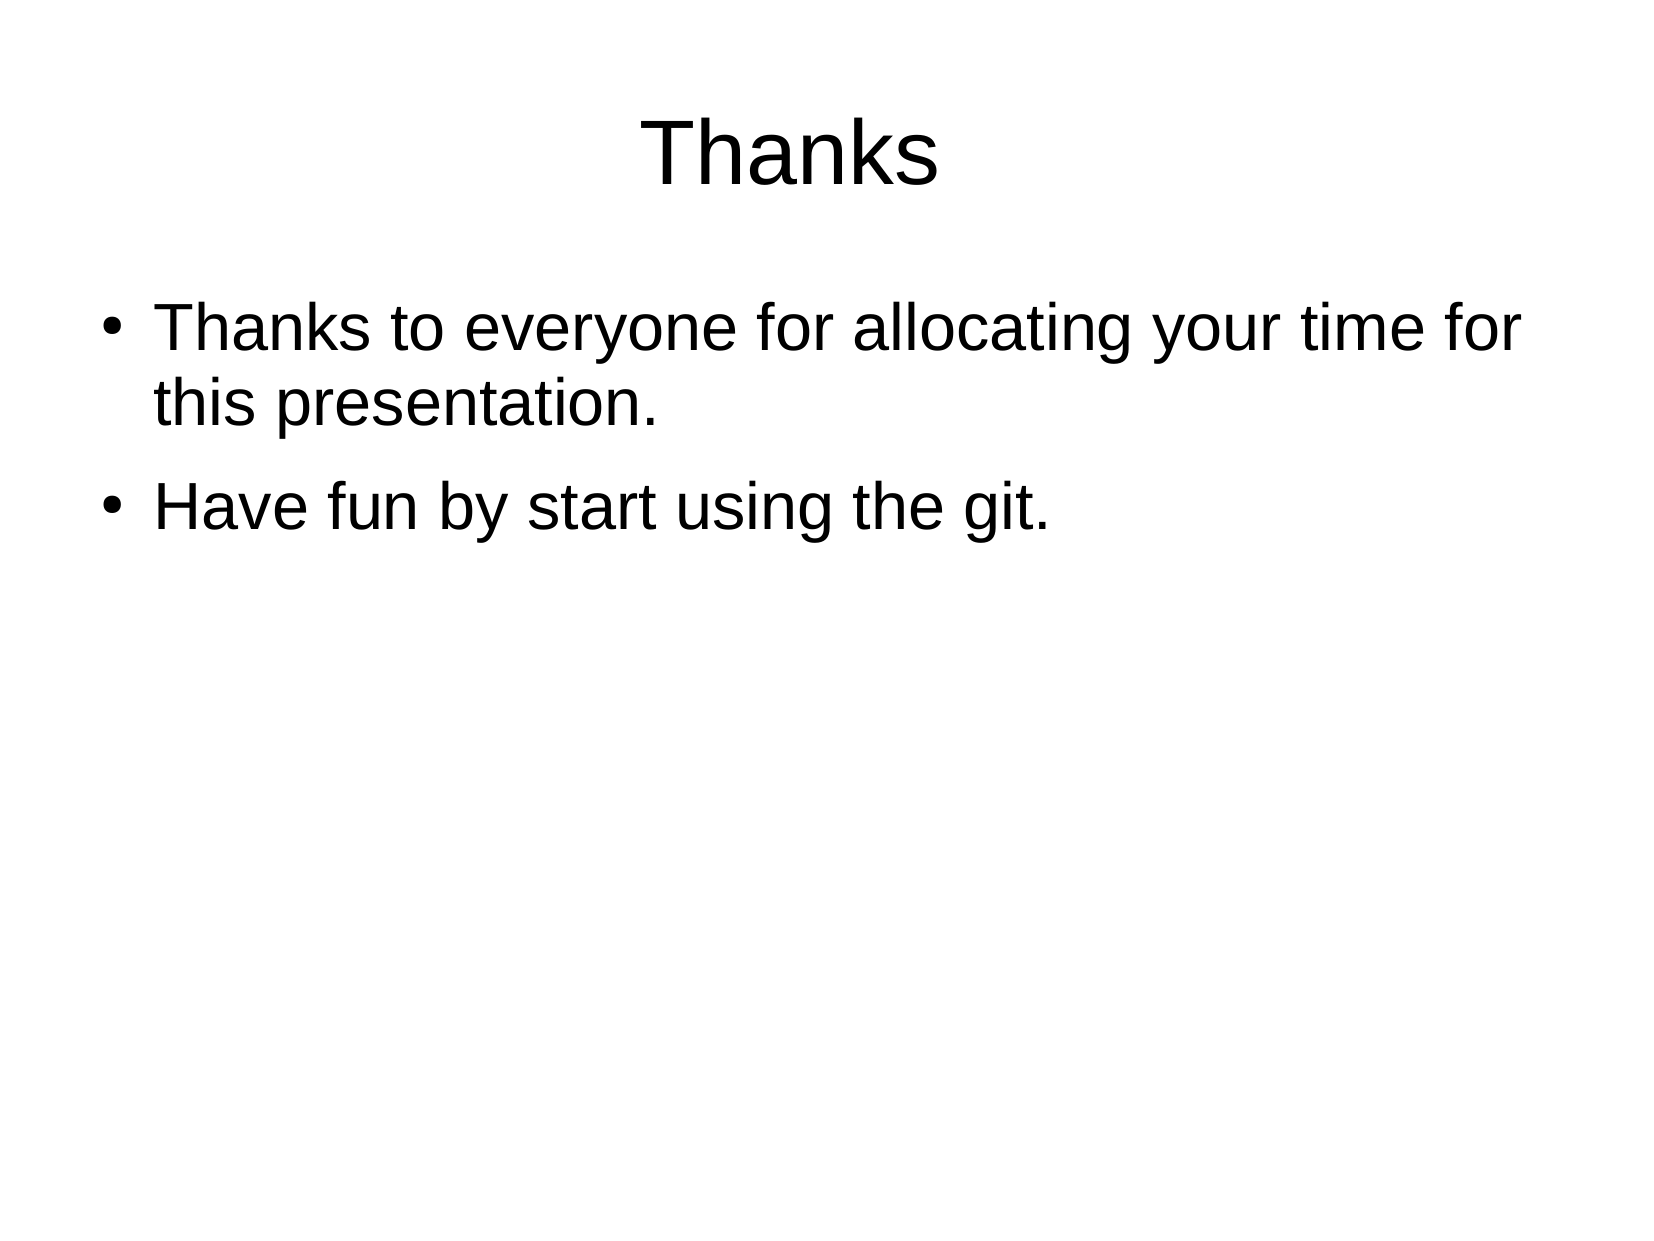

# Thanks
Thanks to everyone for allocating your time for this presentation.
Have fun by start using the git.